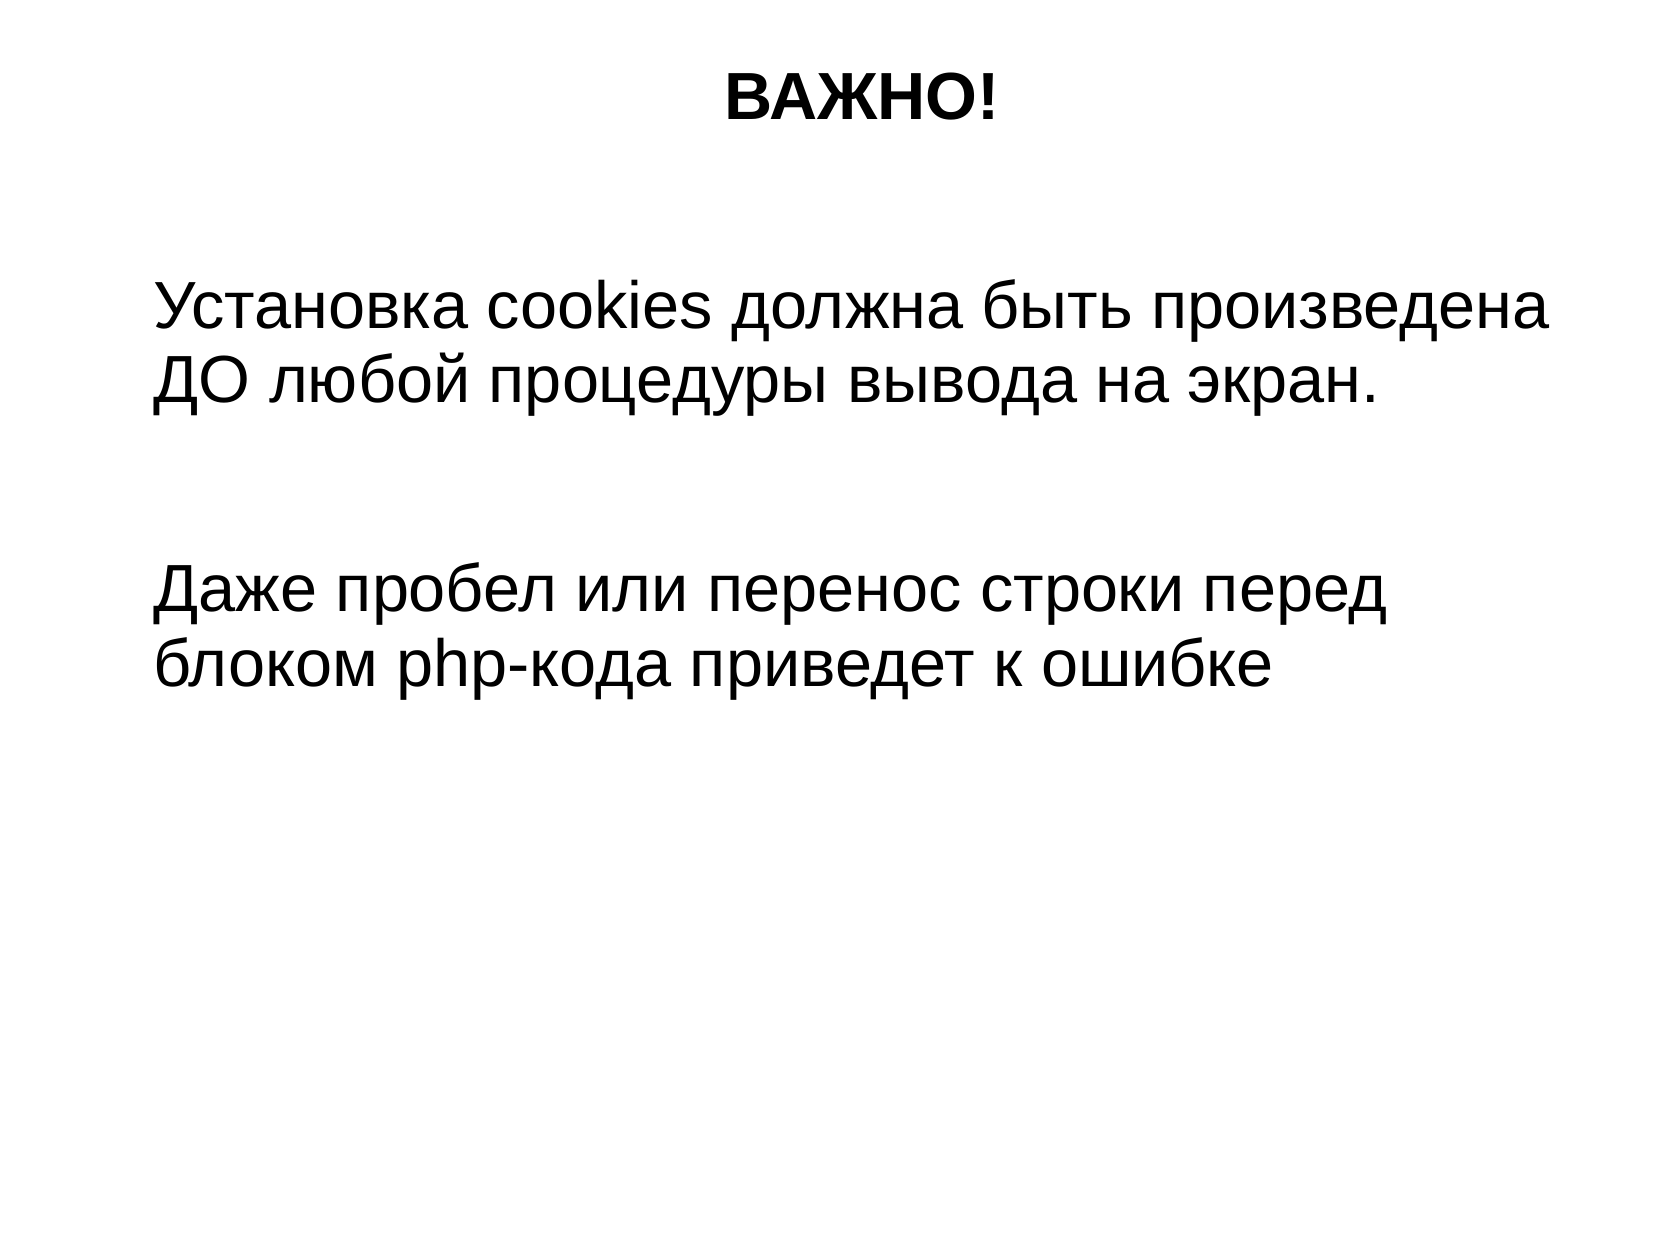

# ВАЖНО!
Установка cookies должна быть произведена ДО любой процедуры вывода на экран.
Даже пробел или перенос строки перед блоком php-кода приведет к ошибке